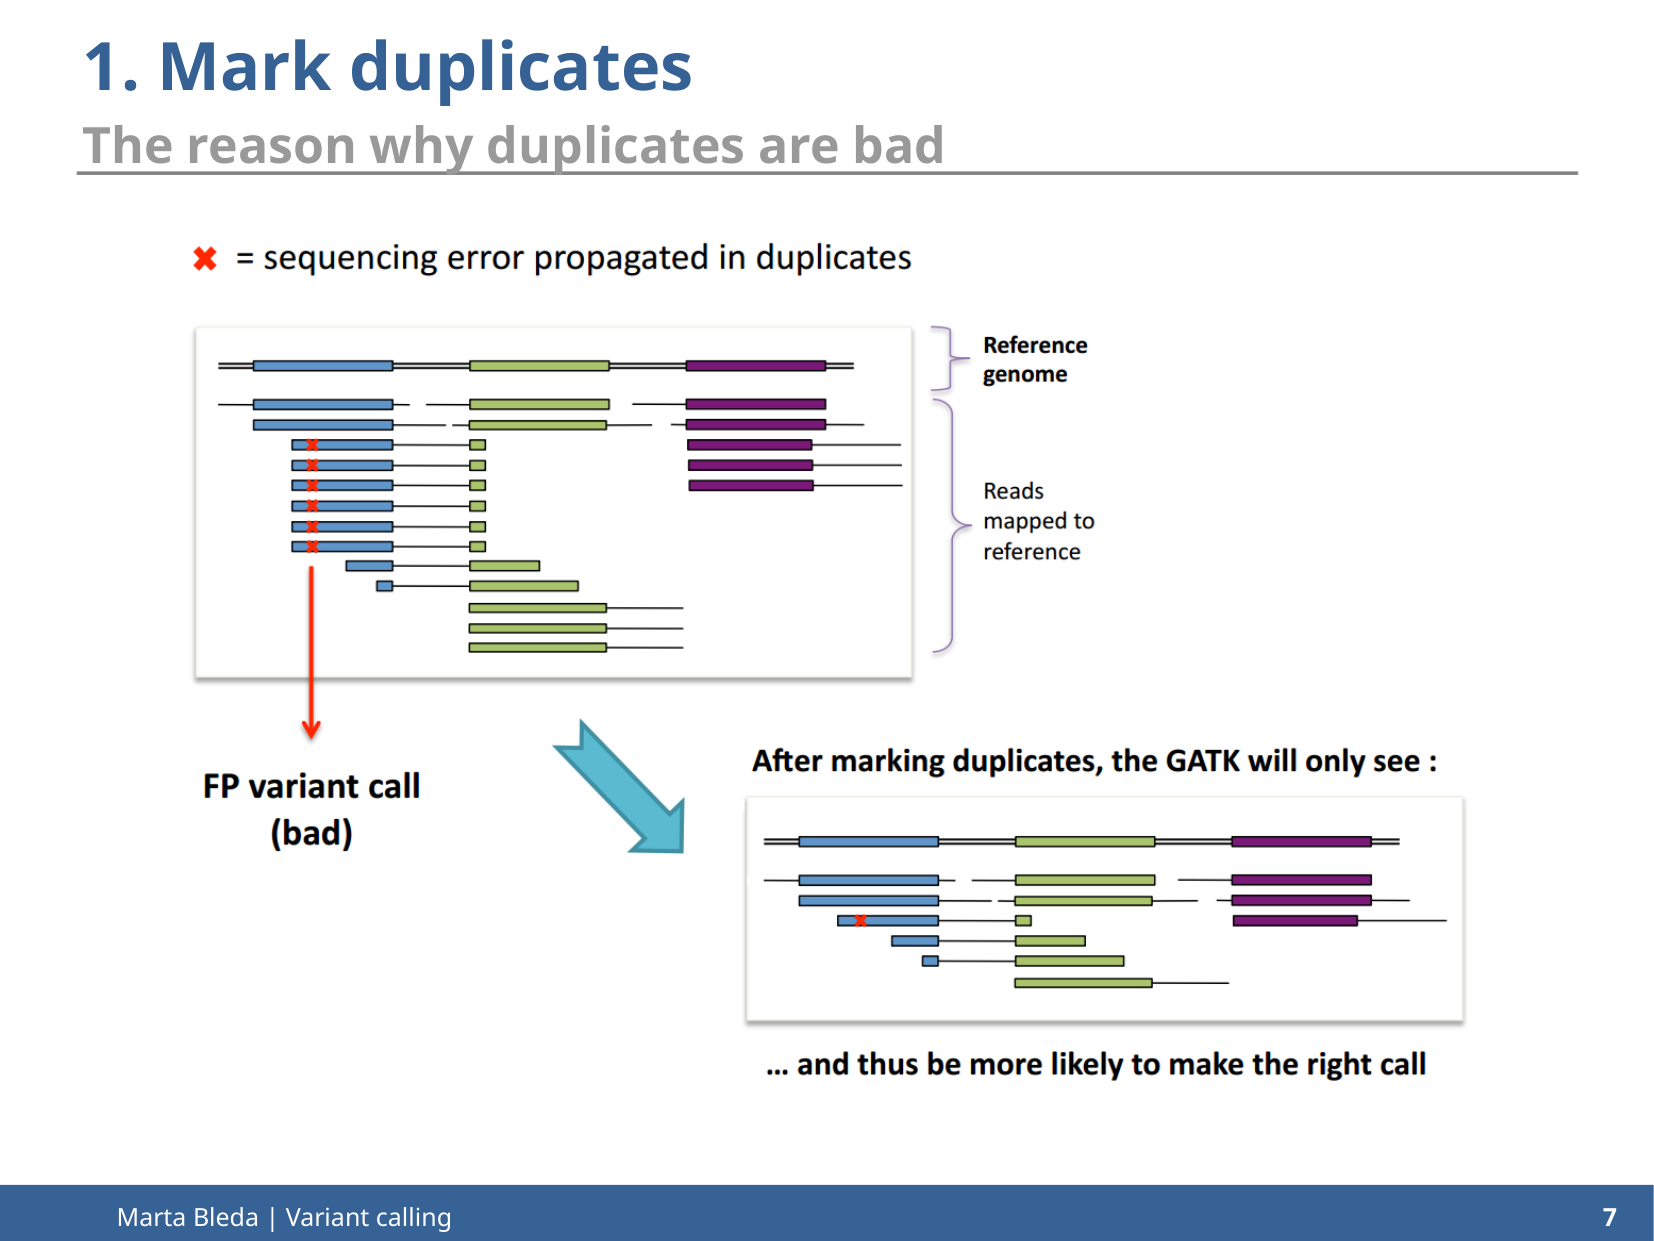

# 1. Mark duplicates The reason why duplicates are bad
Marta Bleda | Variant calling
7